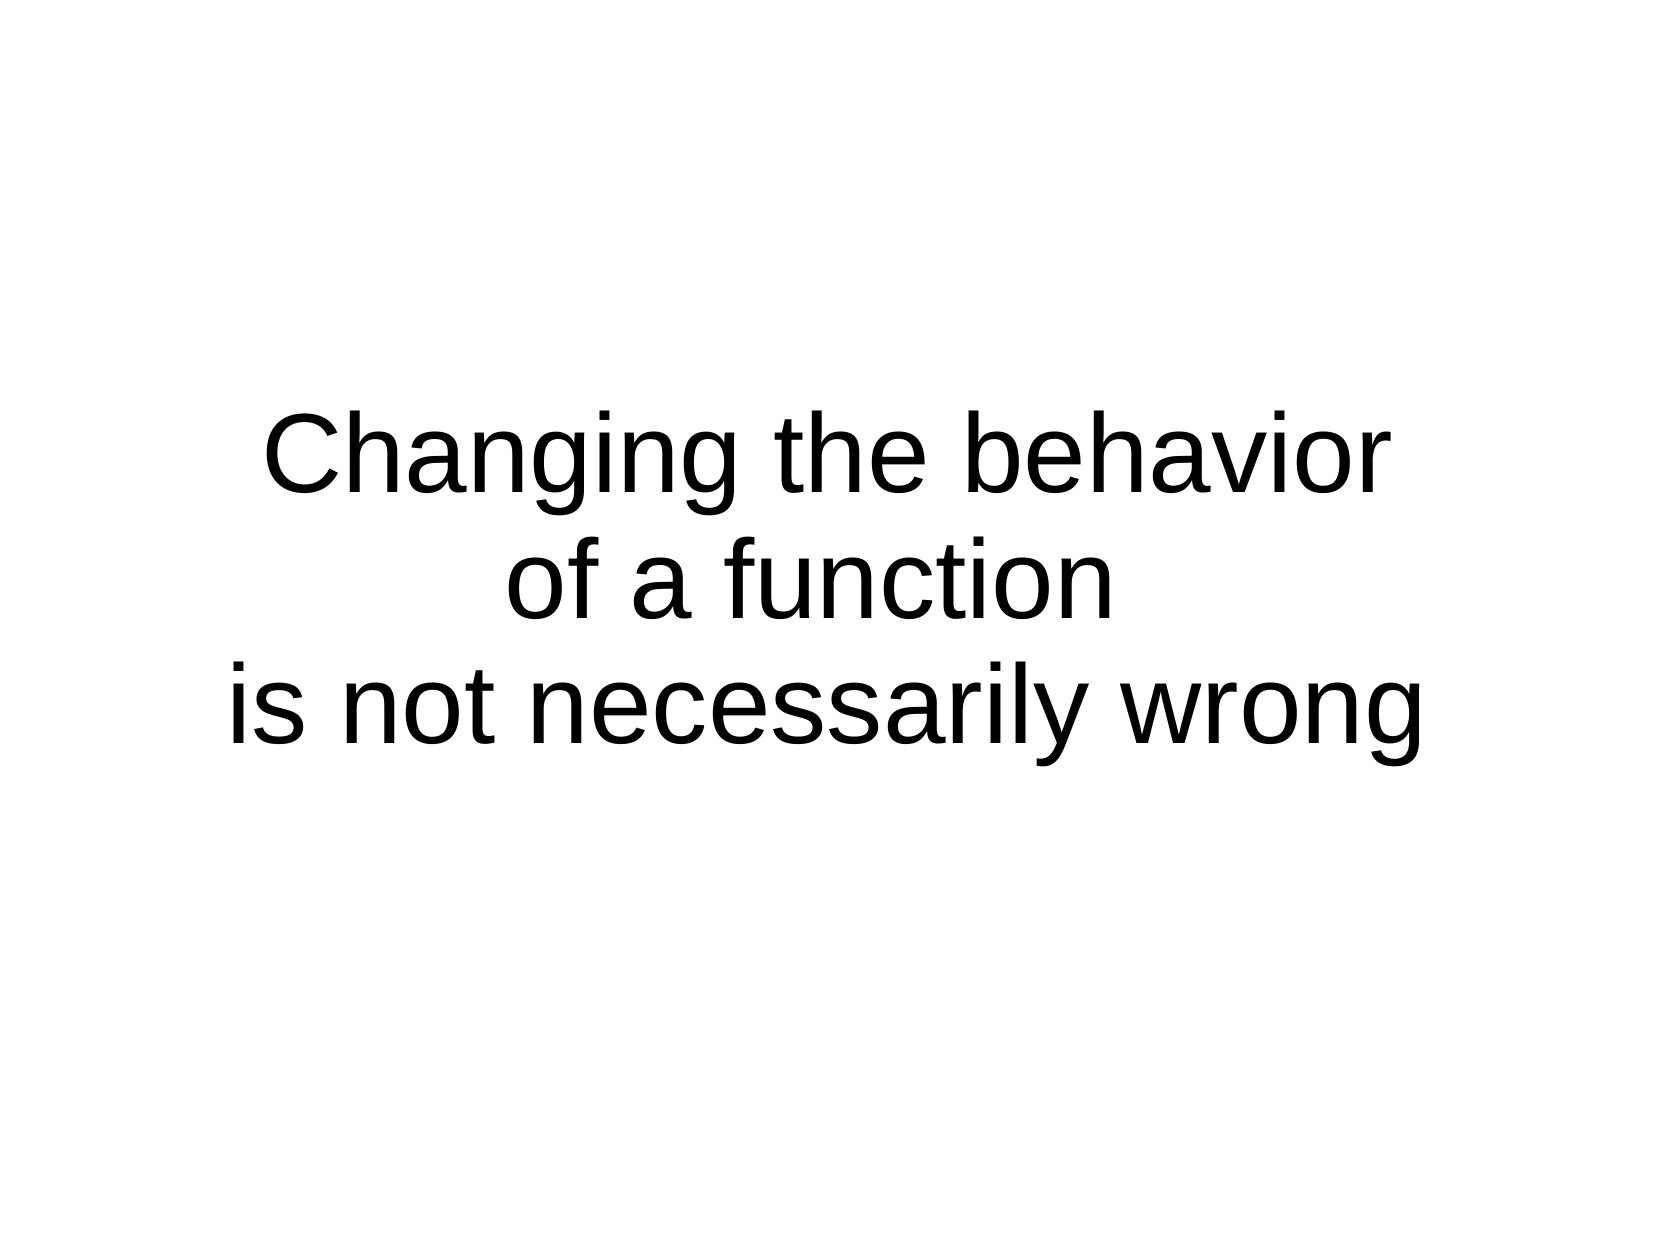

# Changing the behavior
of a function
is not necessarily wrong